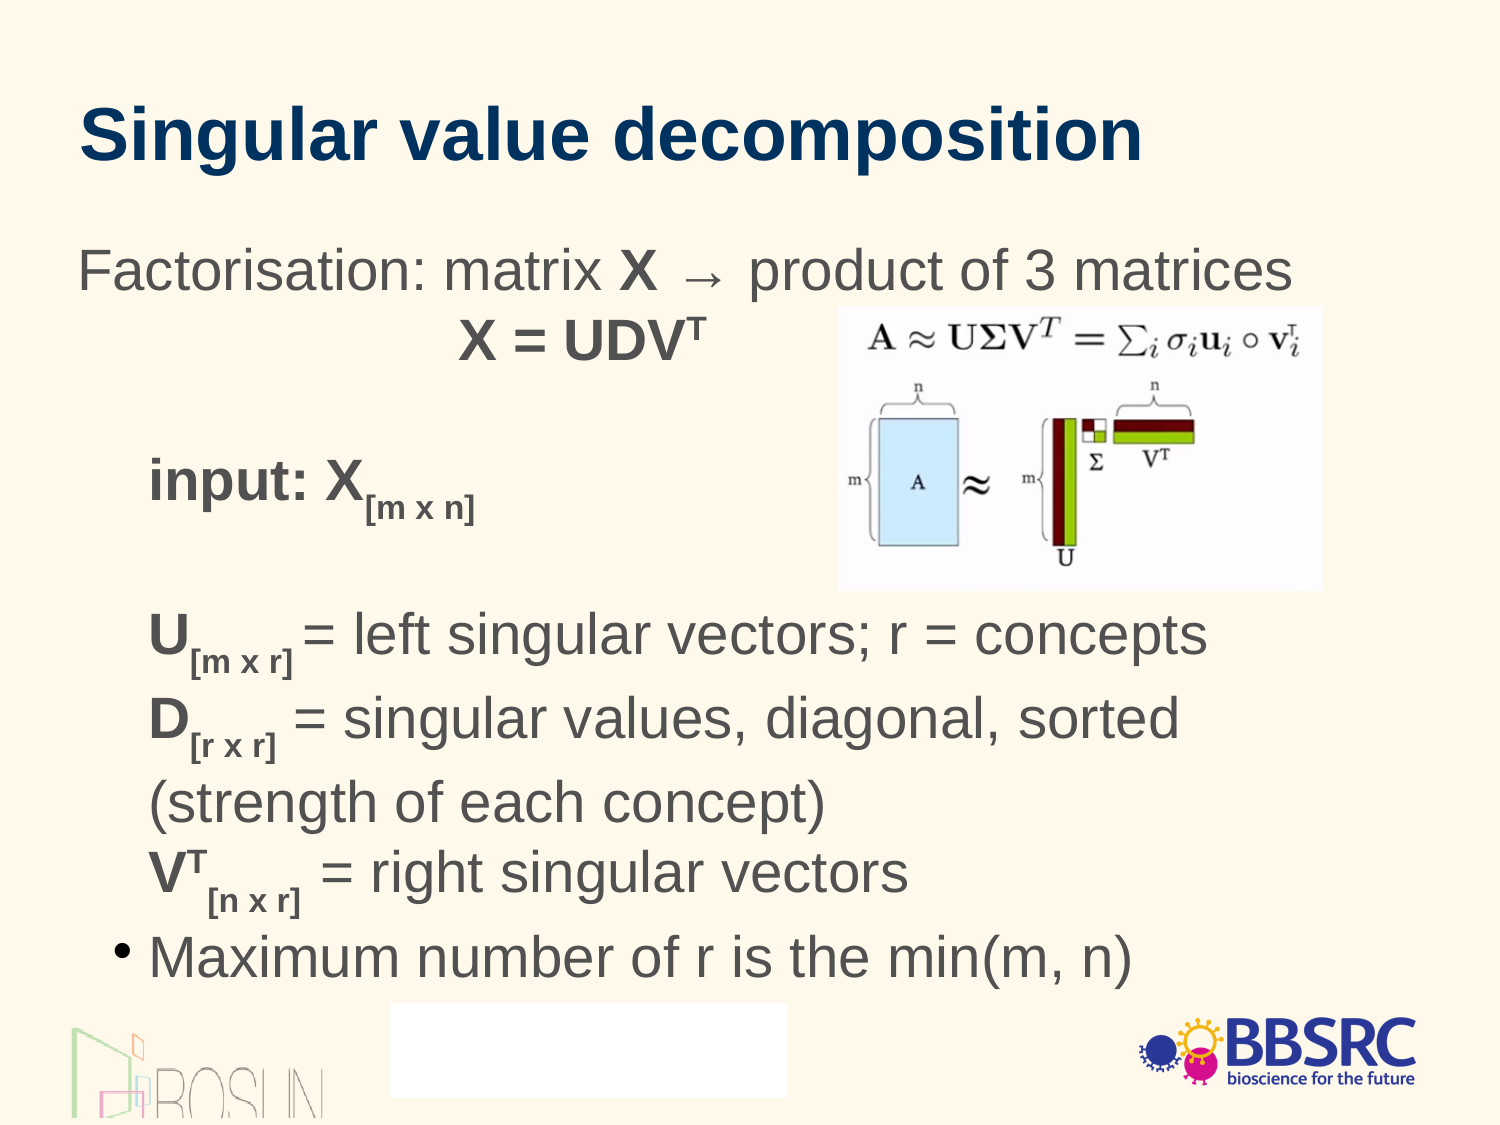

Singular value decomposition
Factorisation: matrix X → product of 3 matrices
 X = UDVT
input: X[m x n]
U[m x r] = left singular vectors; r = concepts
D[r x r] = singular values, diagonal, sorted (strength of each concept)
VT[n x r] = right singular vectors
Maximum number of r is the min(m, n)